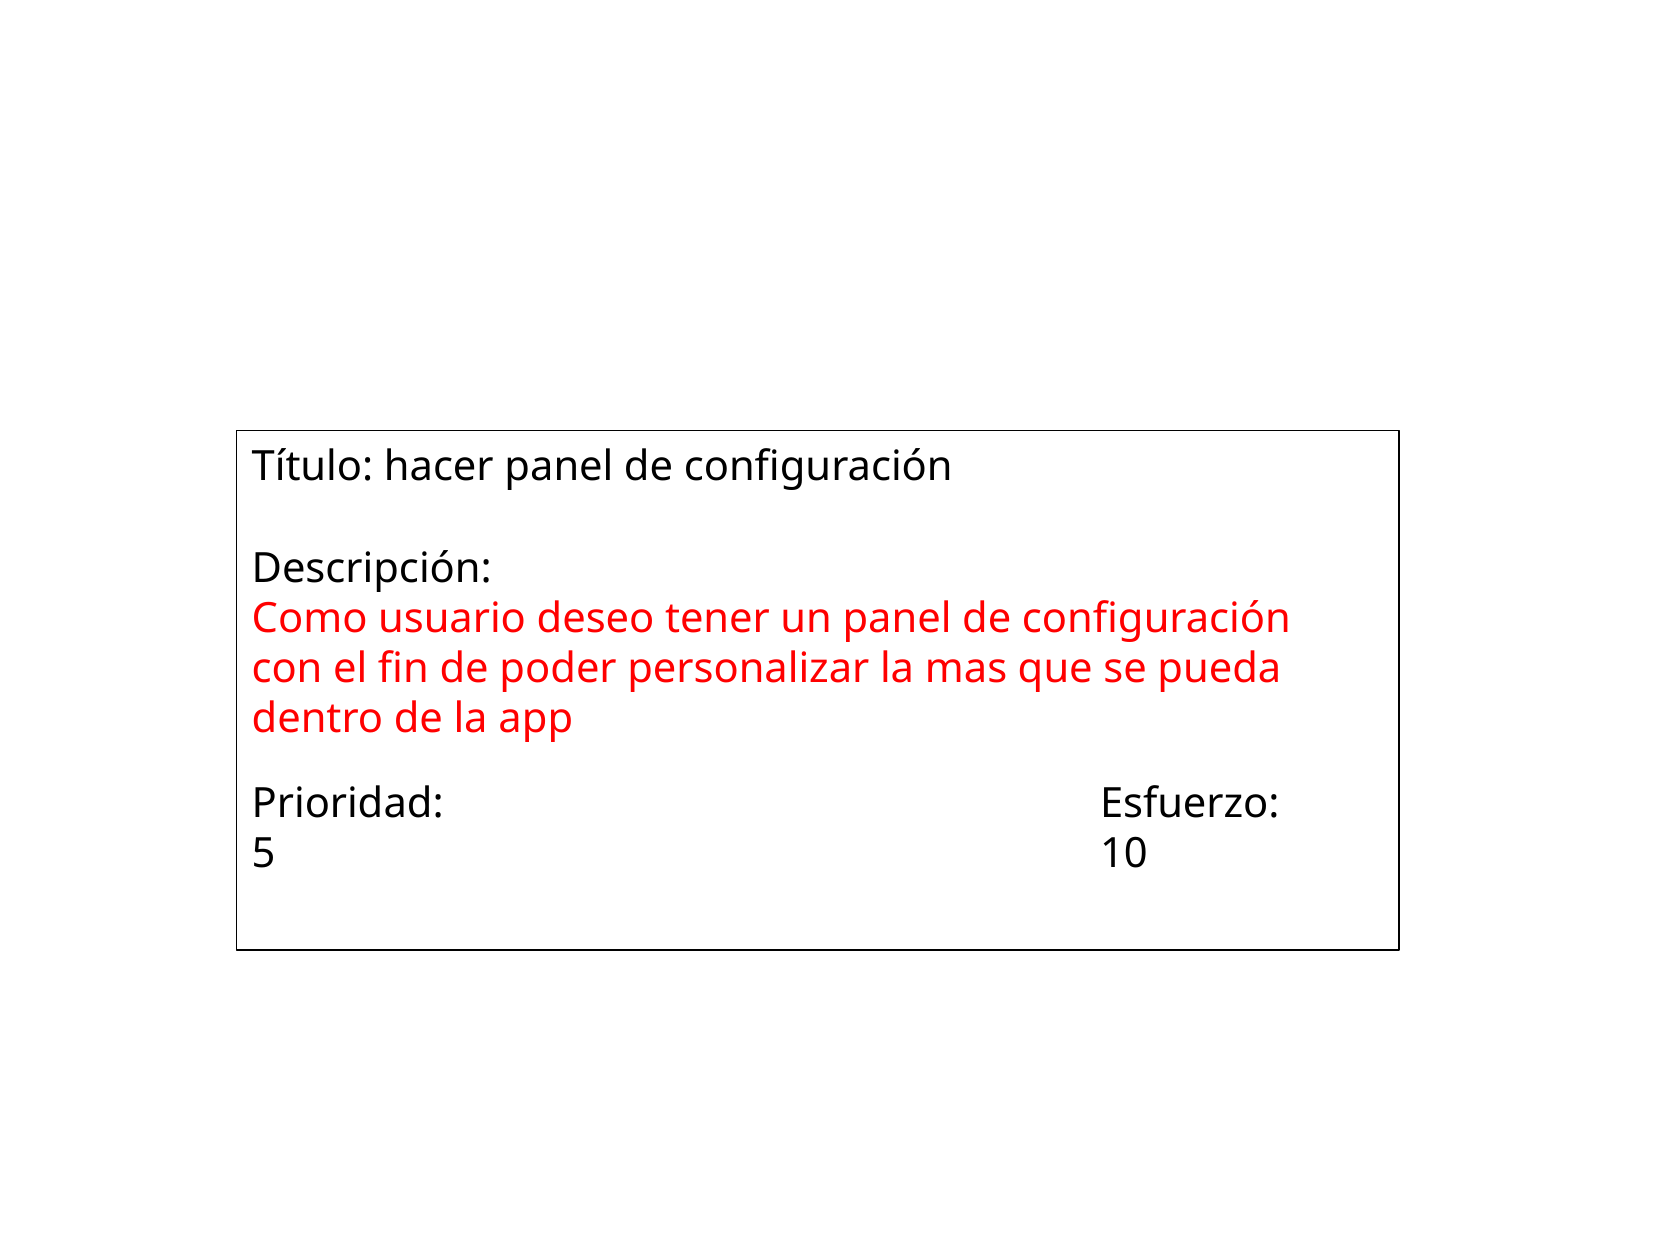

Título: hacer panel de configuración
Descripción:
Como usuario deseo tener un panel de configuración con el fin de poder personalizar la mas que se pueda dentro de la app
Prioridad: 5
Esfuerzo: 10